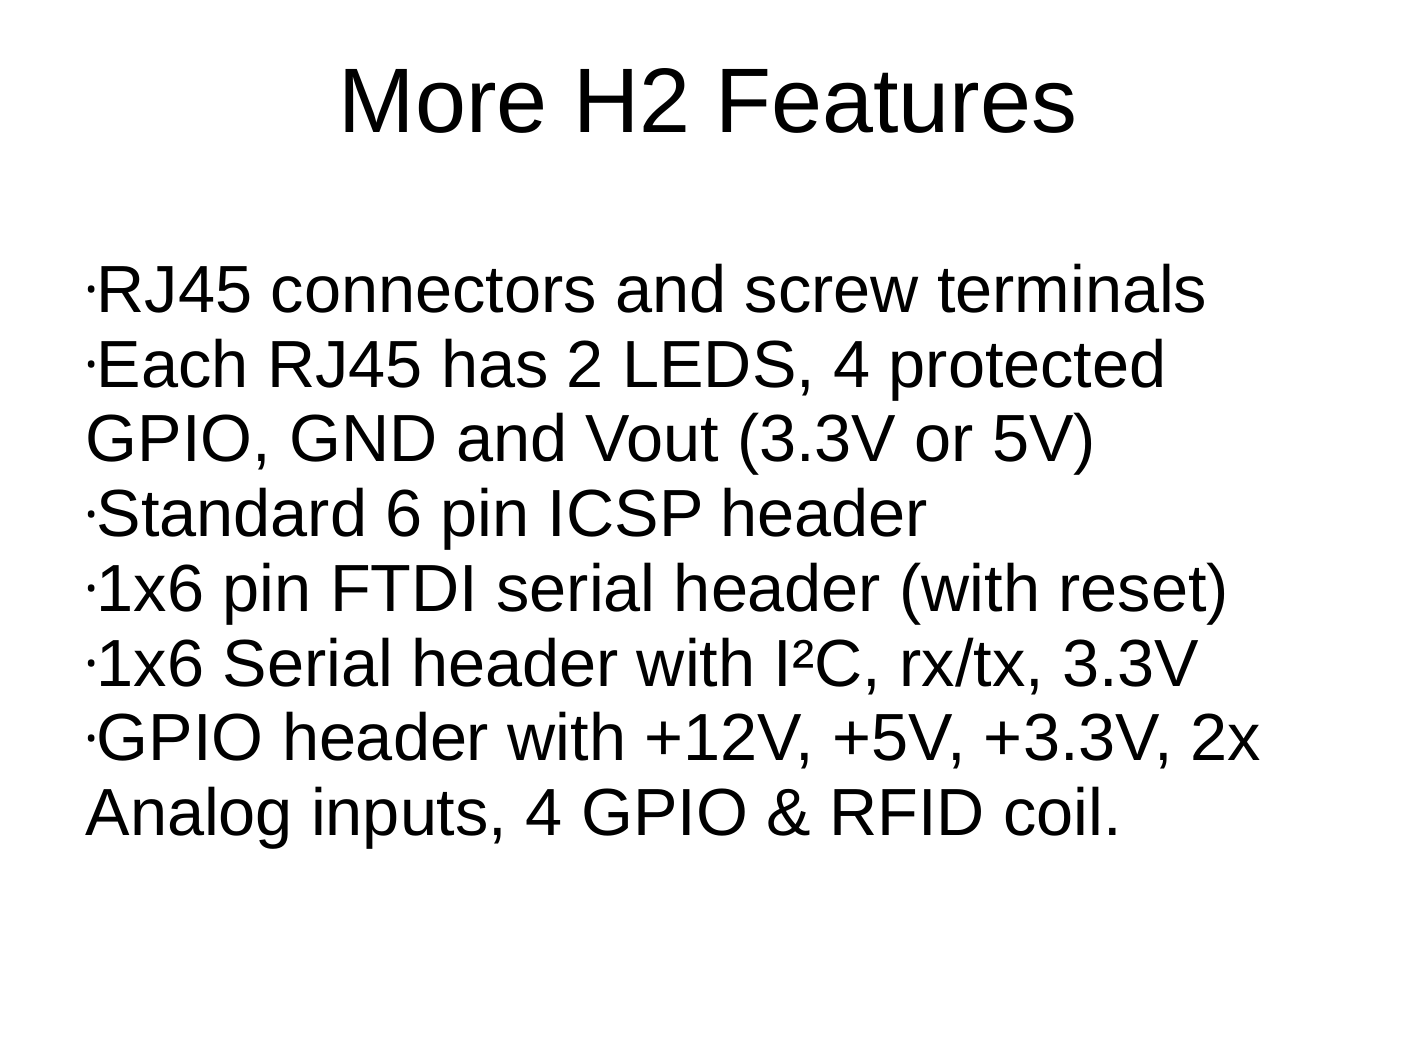

More H2 Features
RJ45 connectors and screw terminals
Each RJ45 has 2 LEDS, 4 protected GPIO, GND and Vout (3.3V or 5V)
Standard 6 pin ICSP header
1x6 pin FTDI serial header (with reset)
1x6 Serial header with I²C, rx/tx, 3.3V
GPIO header with +12V, +5V, +3.3V, 2x Analog inputs, 4 GPIO & RFID coil.